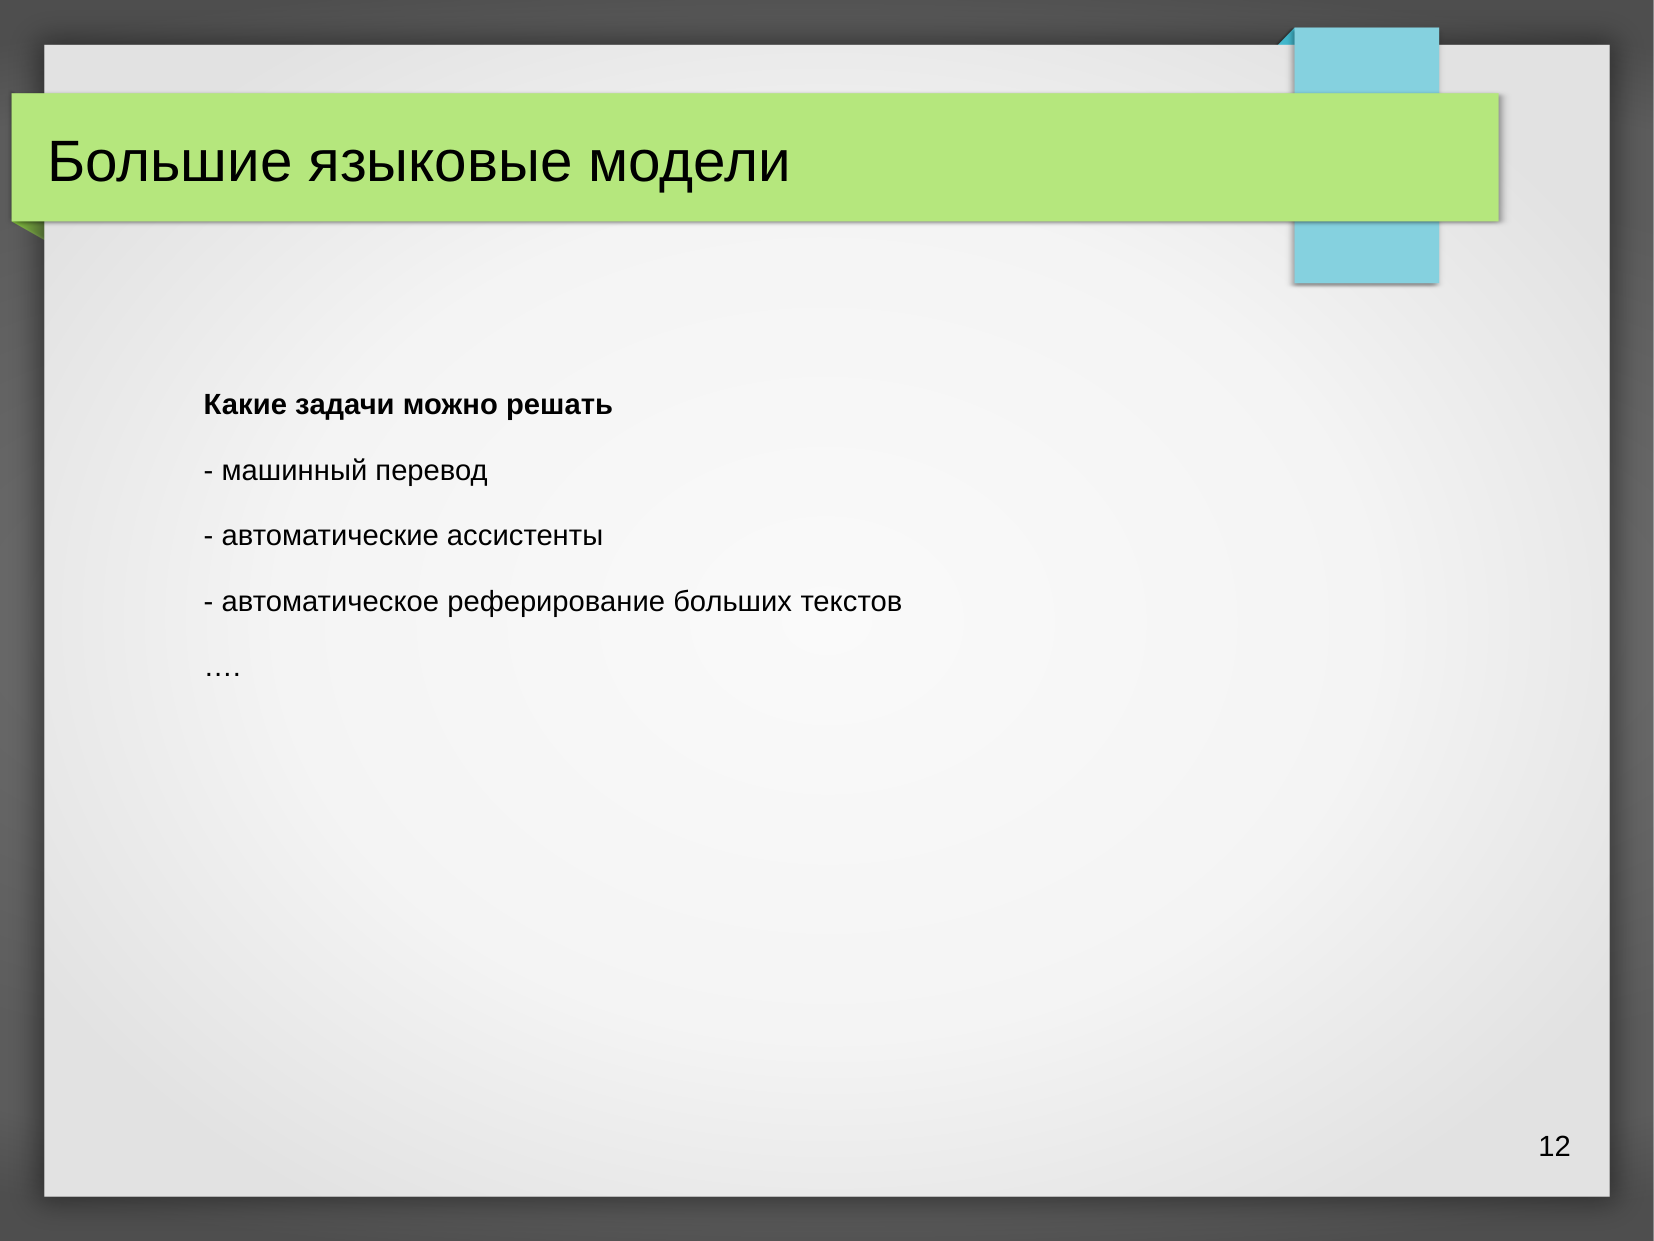

# Большие языковые модели
Какие задачи можно решать
- машинный перевод
- автоматические ассистенты
- автоматическое реферирование больших текстов
….
12